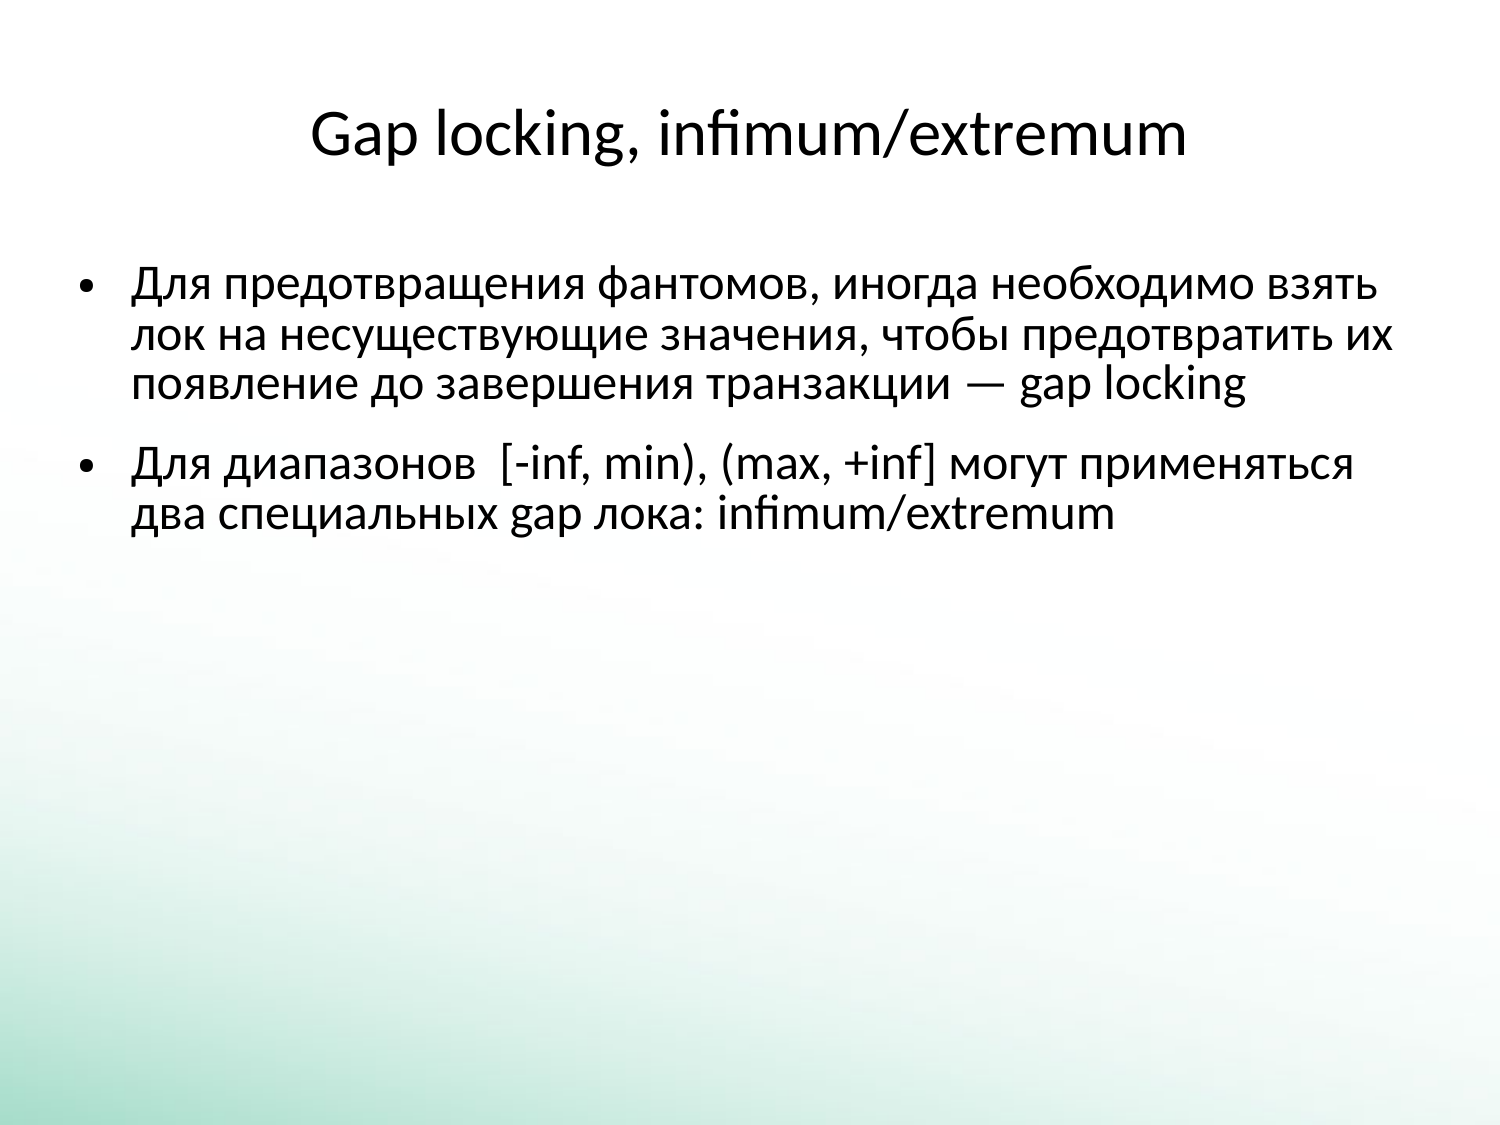

# Gap locking, infimum/extremum
Для предотвращения фантомов, иногда необходимо взять лок на несуществующие значения, чтобы предотвратить их появление до завершения транзакции — gap locking
Для диапазонов [-inf, min), (max, +inf] могут применяться два специальных gap лока: infimum/extremum